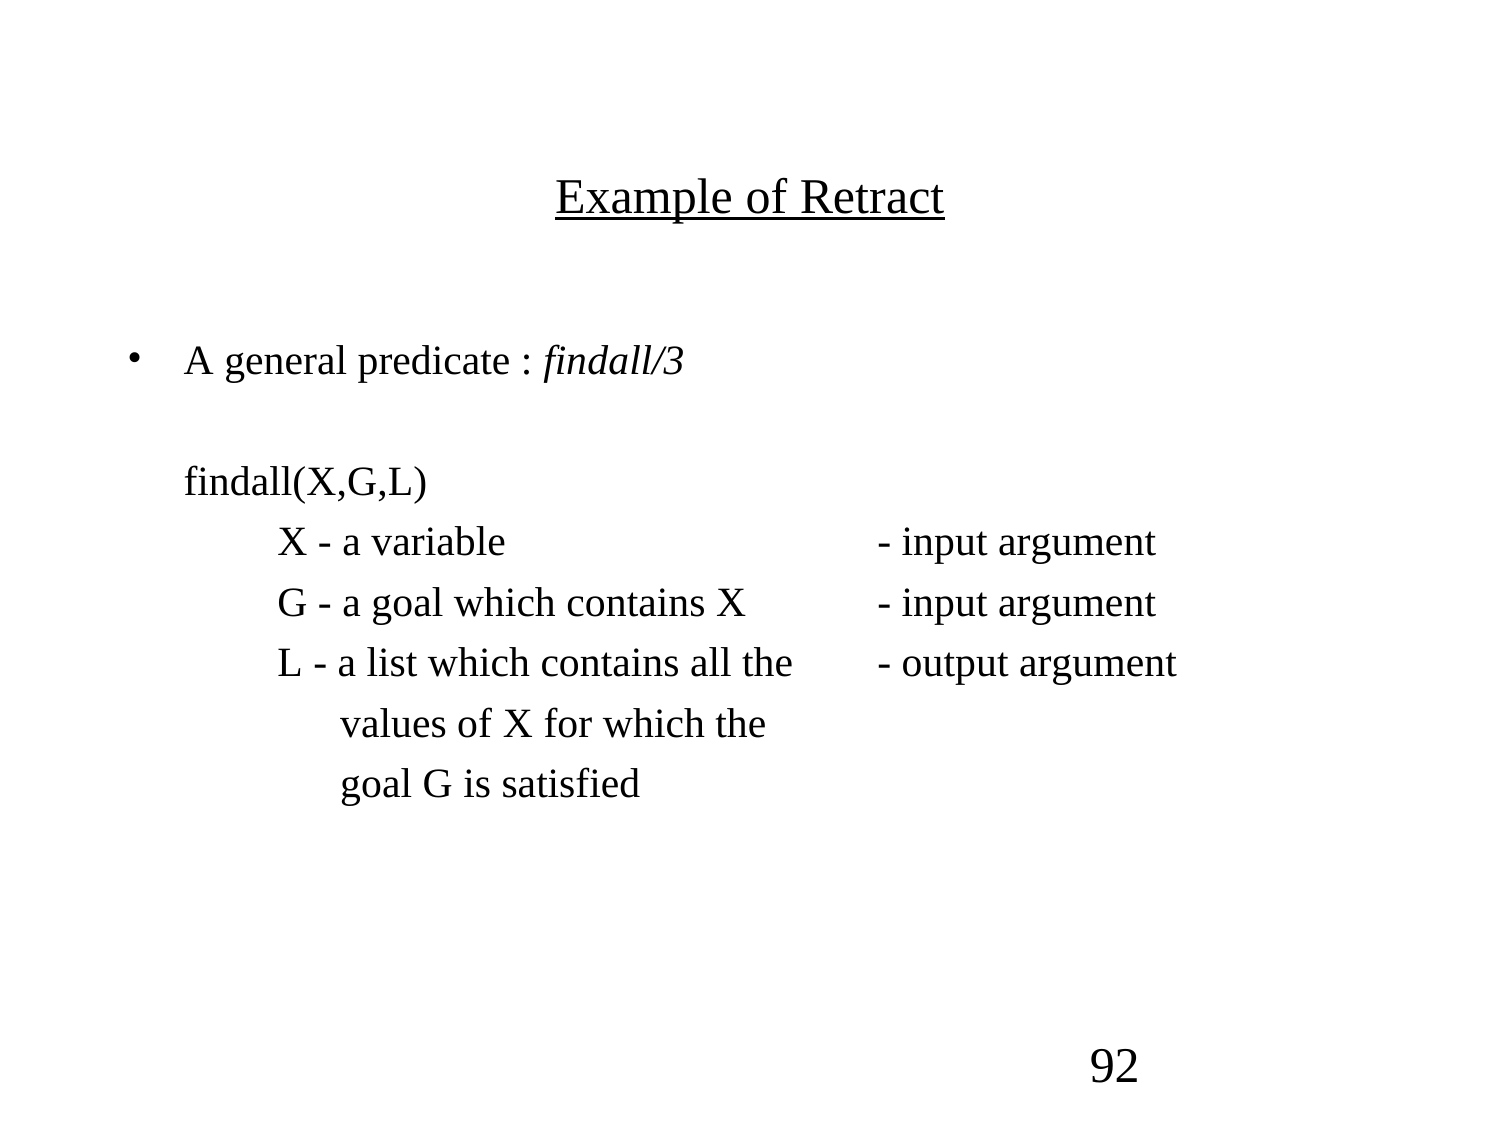

# Example of Retract
A general predicate : findall/3
	findall(X,G,L)
		X - a variable			- input argument
		G - a goal which contains X	- input argument
		L - a list which contains all the 	- output argument
		 values of X for which the
		 goal G is satisfied
92